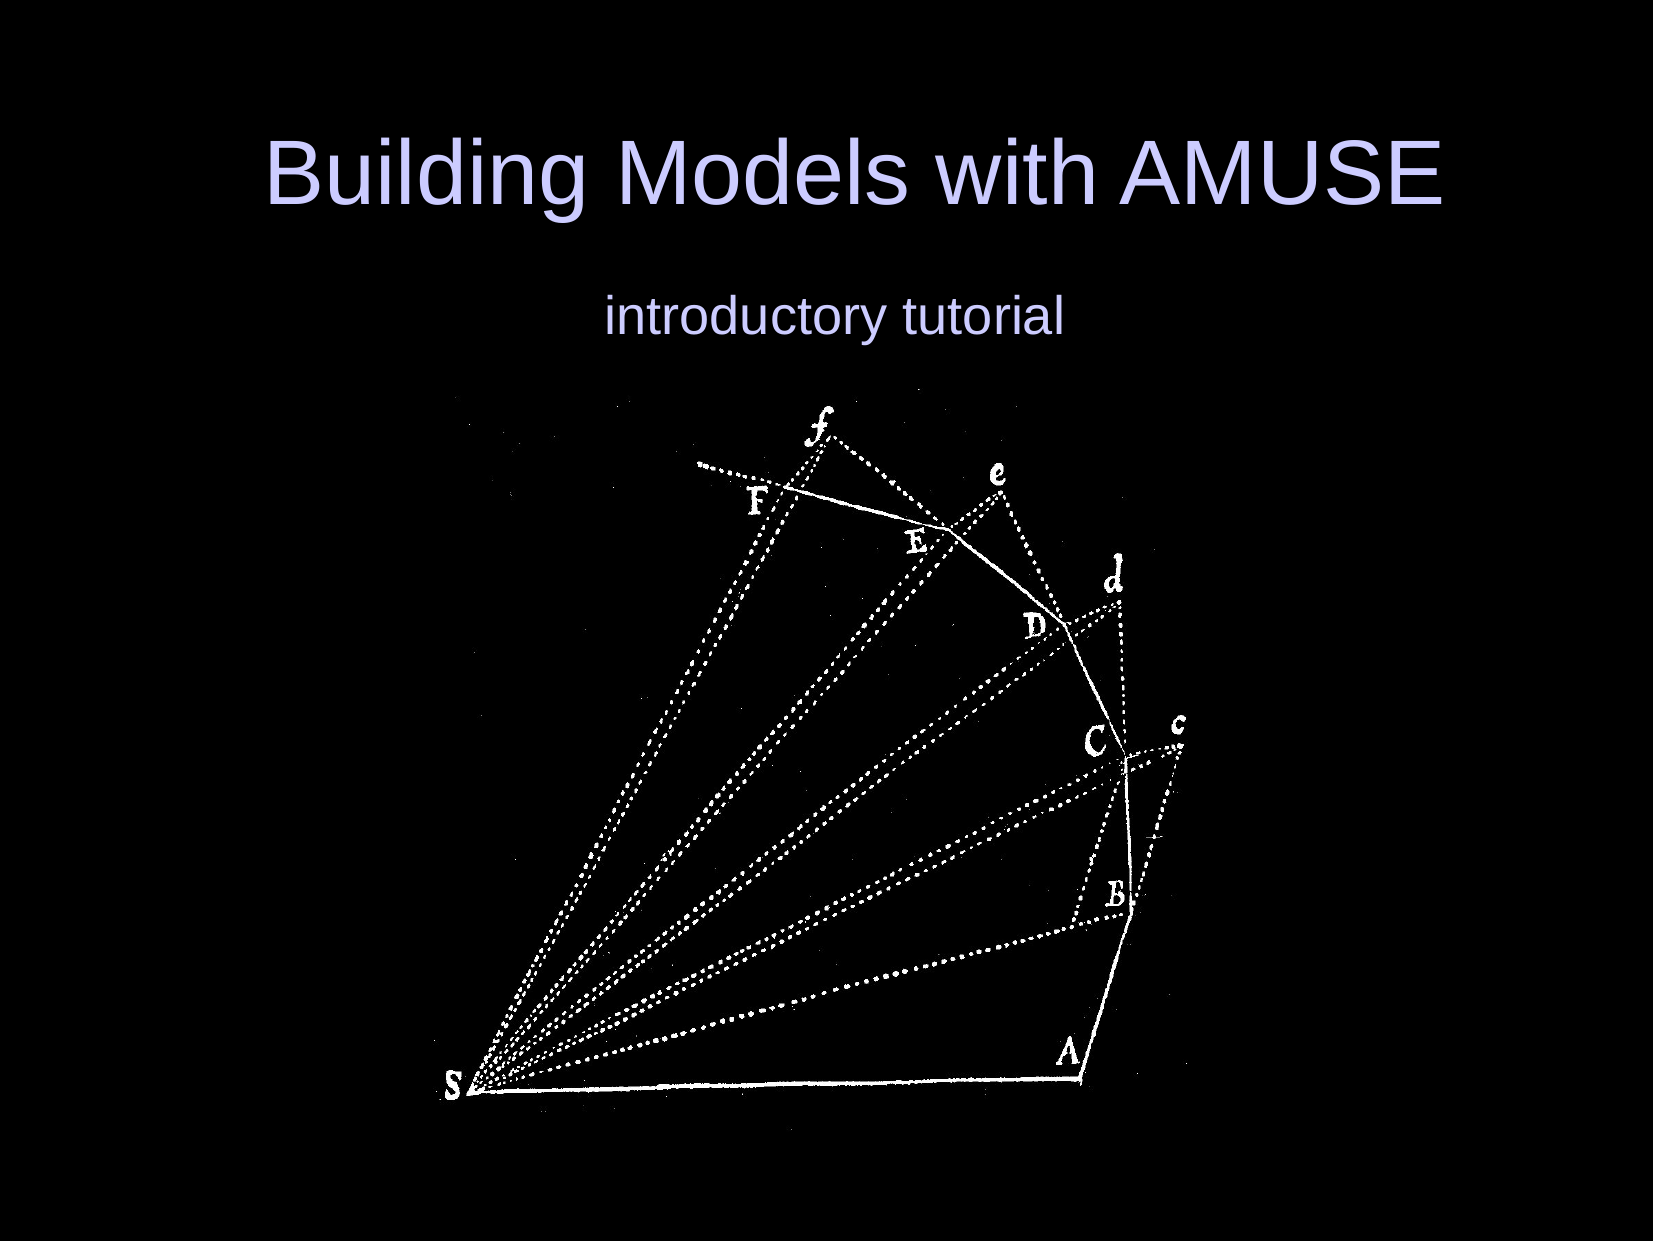

# Building Models with AMUSE
introductory tutorial